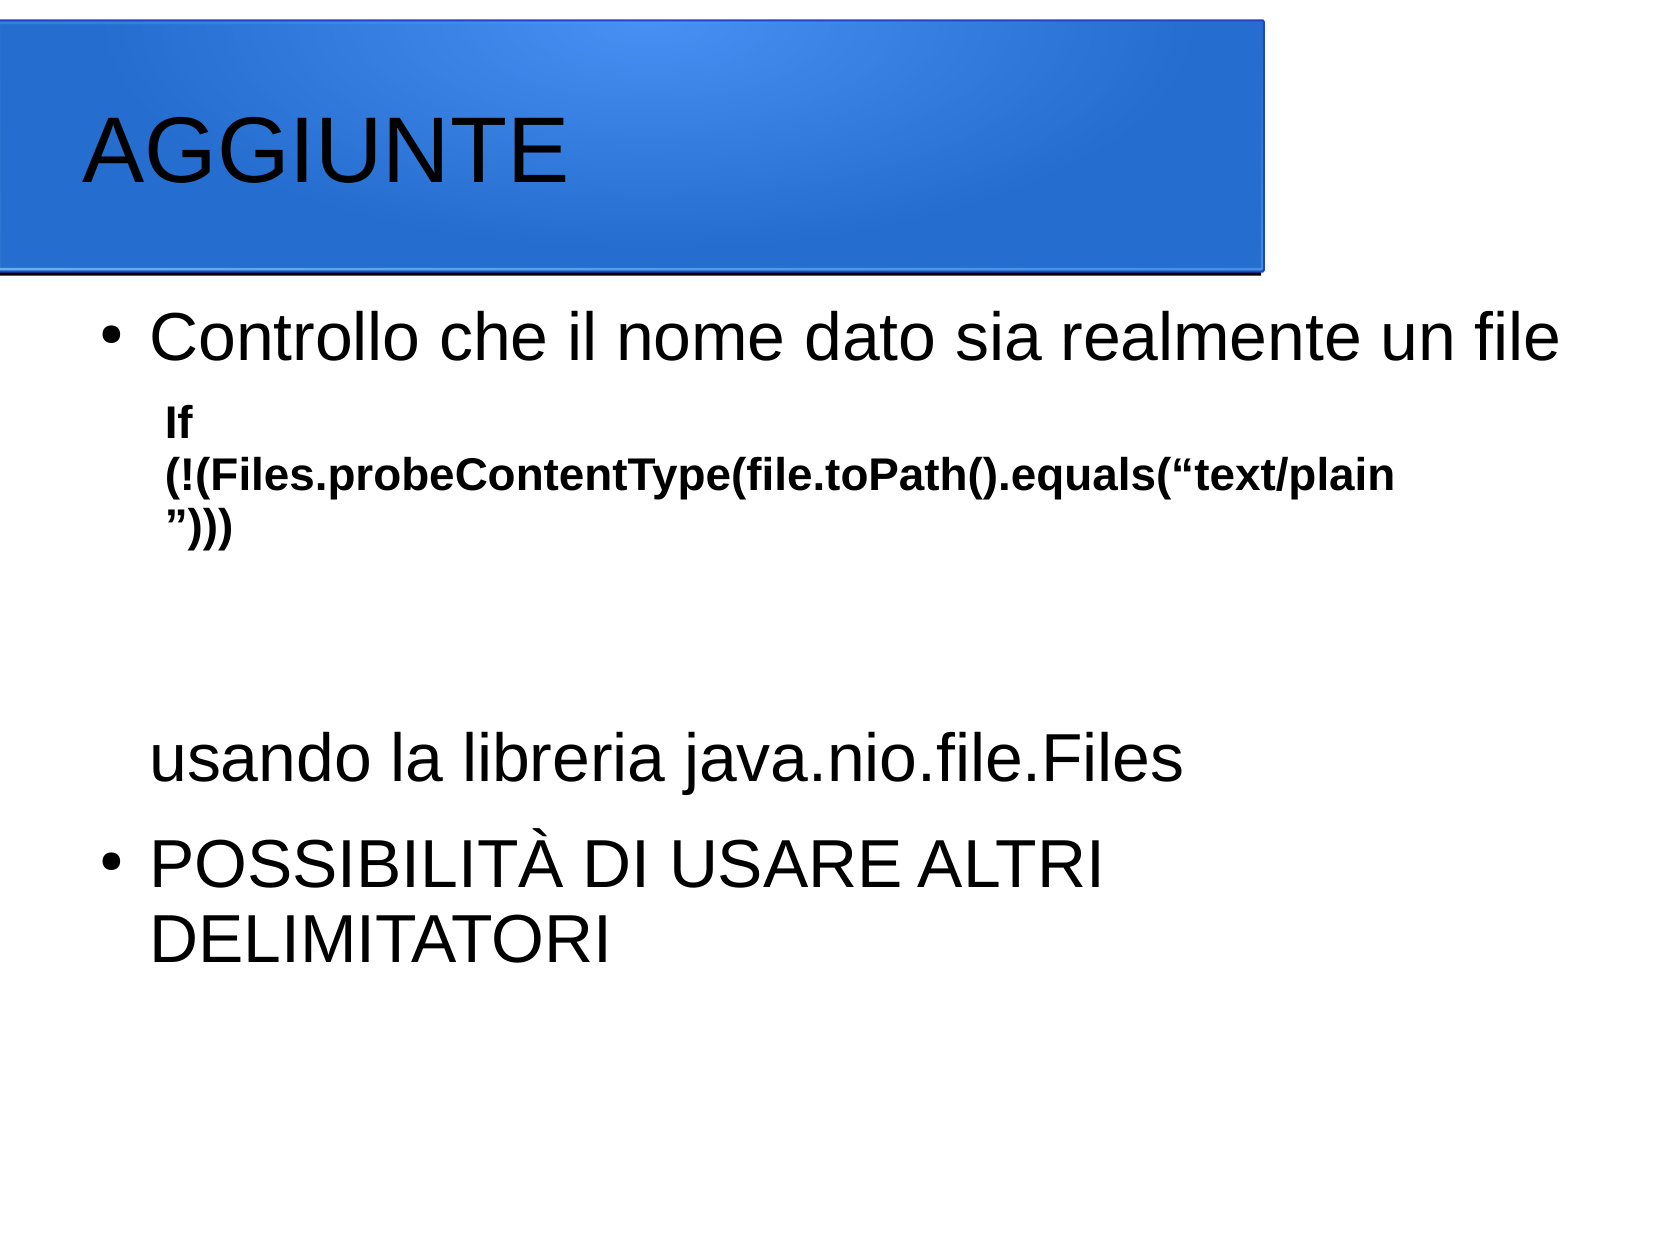

# AGGIUNTE
Controllo che il nome dato sia realmente un file
usando la libreria java.nio.file.Files
POSSIBILITÀ DI USARE ALTRI DELIMITATORI
If (!(Files.probeContentType(file.toPath().equals(“text/plain”)))